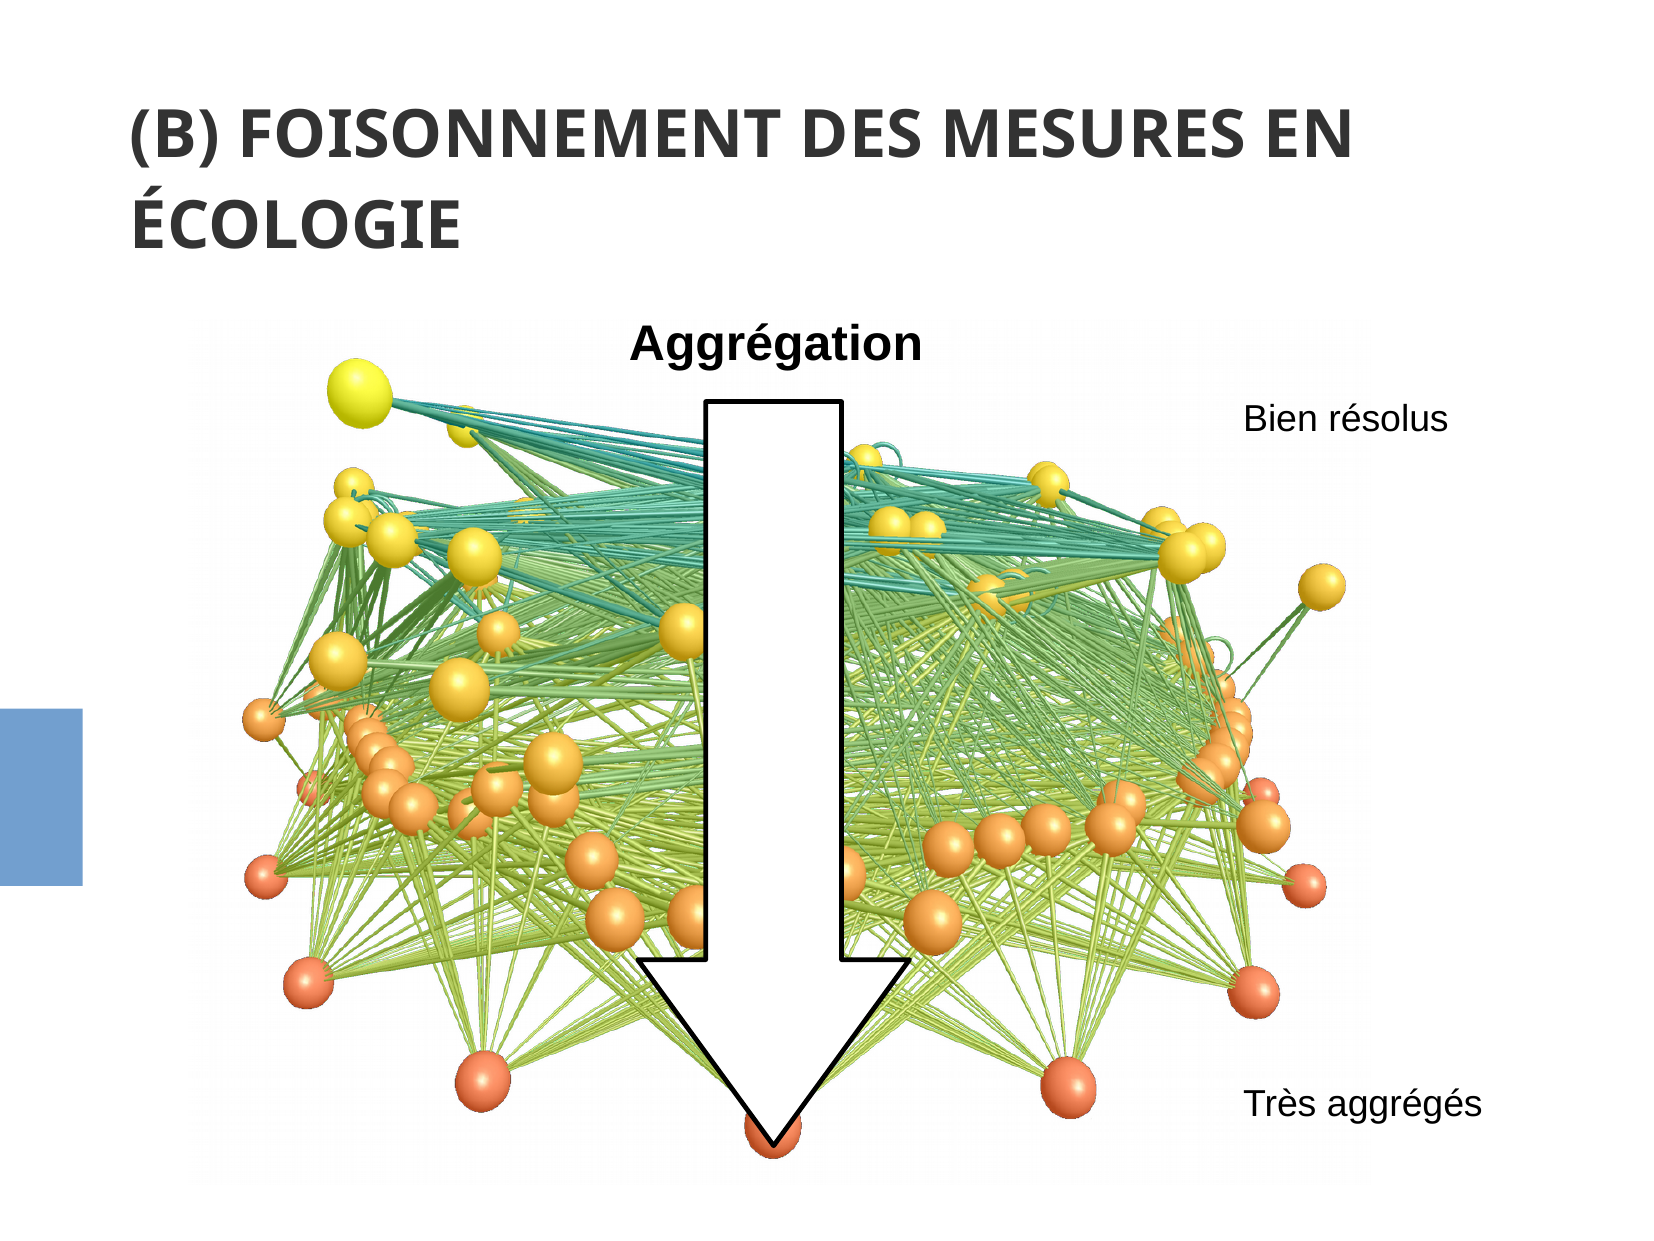

# (B) FOISONNEMENT DES MESURES EN ÉCOLOGIE
Aggrégation
Bien résolus
Très aggrégés